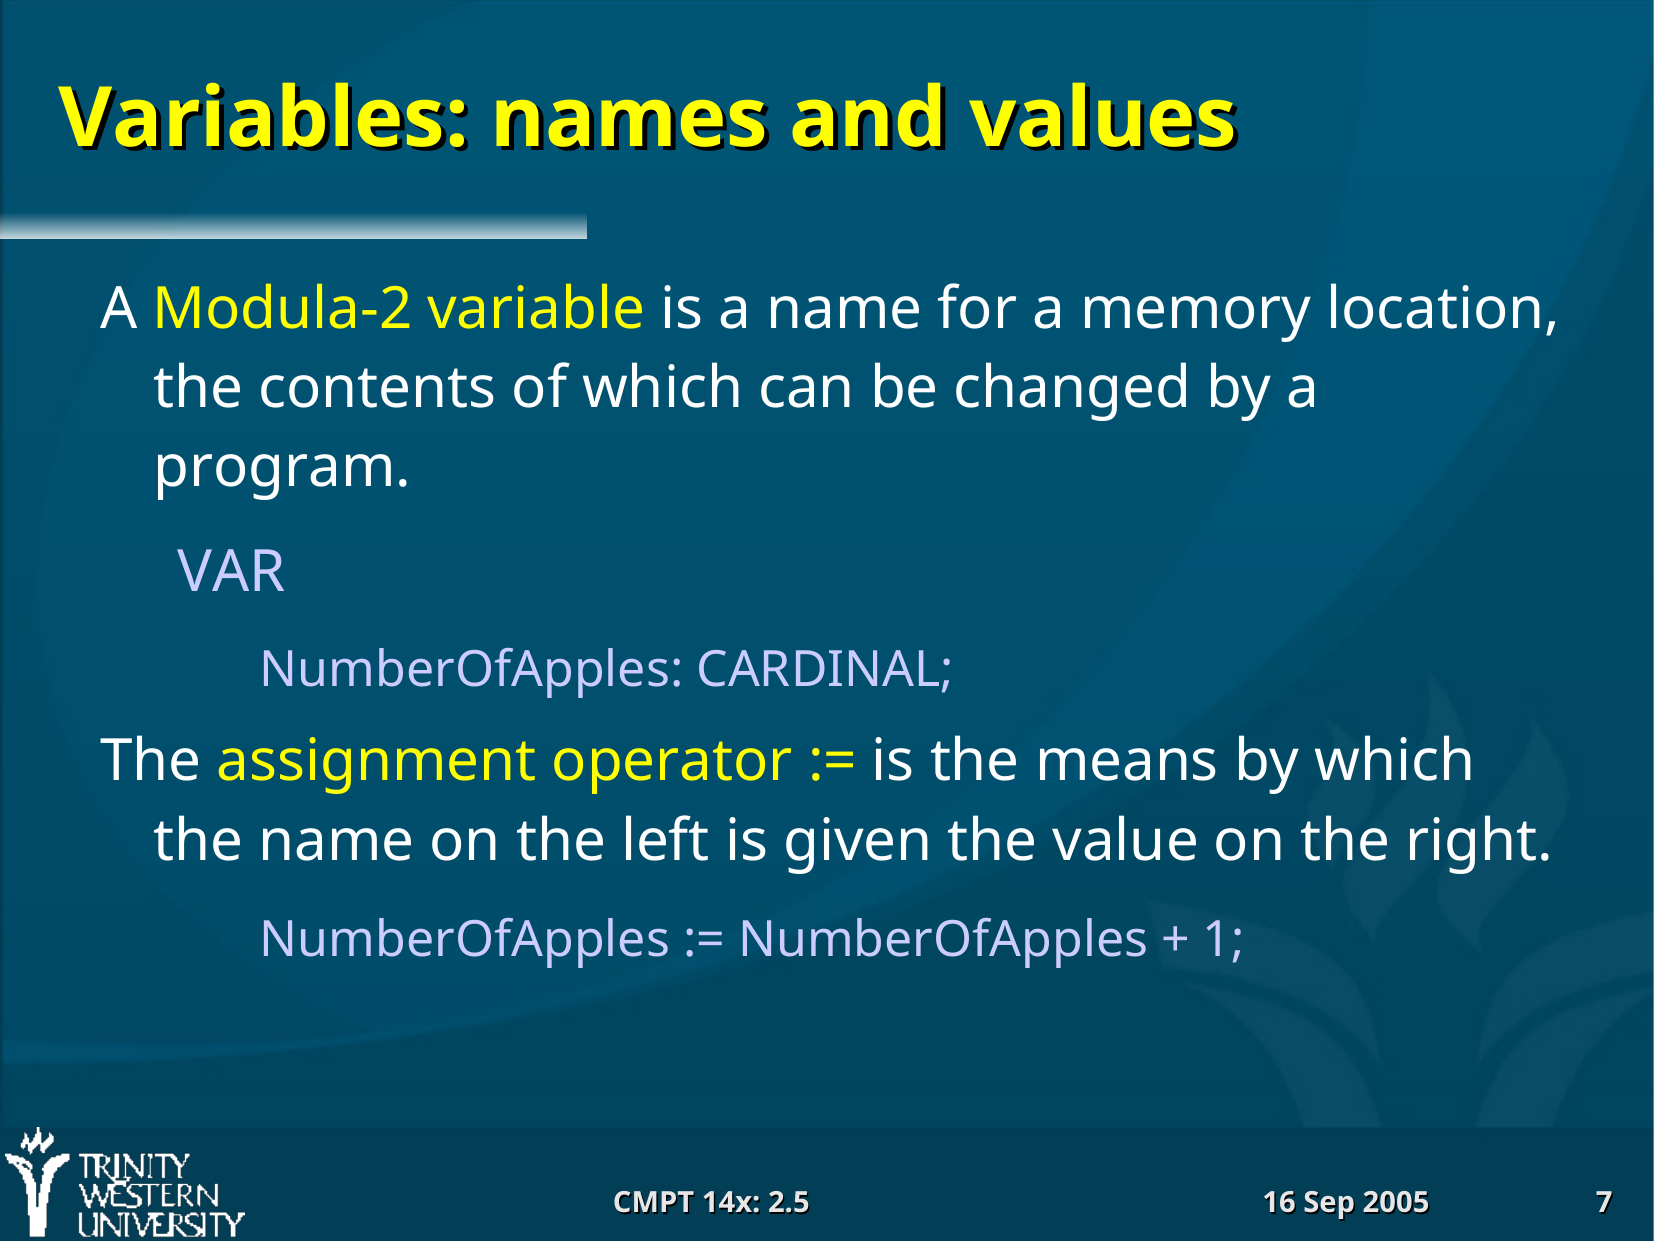

# Variables: names and values
A Modula-2 variable is a name for a memory location, the contents of which can be changed by a program.
VAR
NumberOfApples: CARDINAL;
The assignment operator := is the means by which the name on the left is given the value on the right.
NumberOfApples := NumberOfApples + 1;
CMPT 14x: 2.5
16 Sep 2005
7